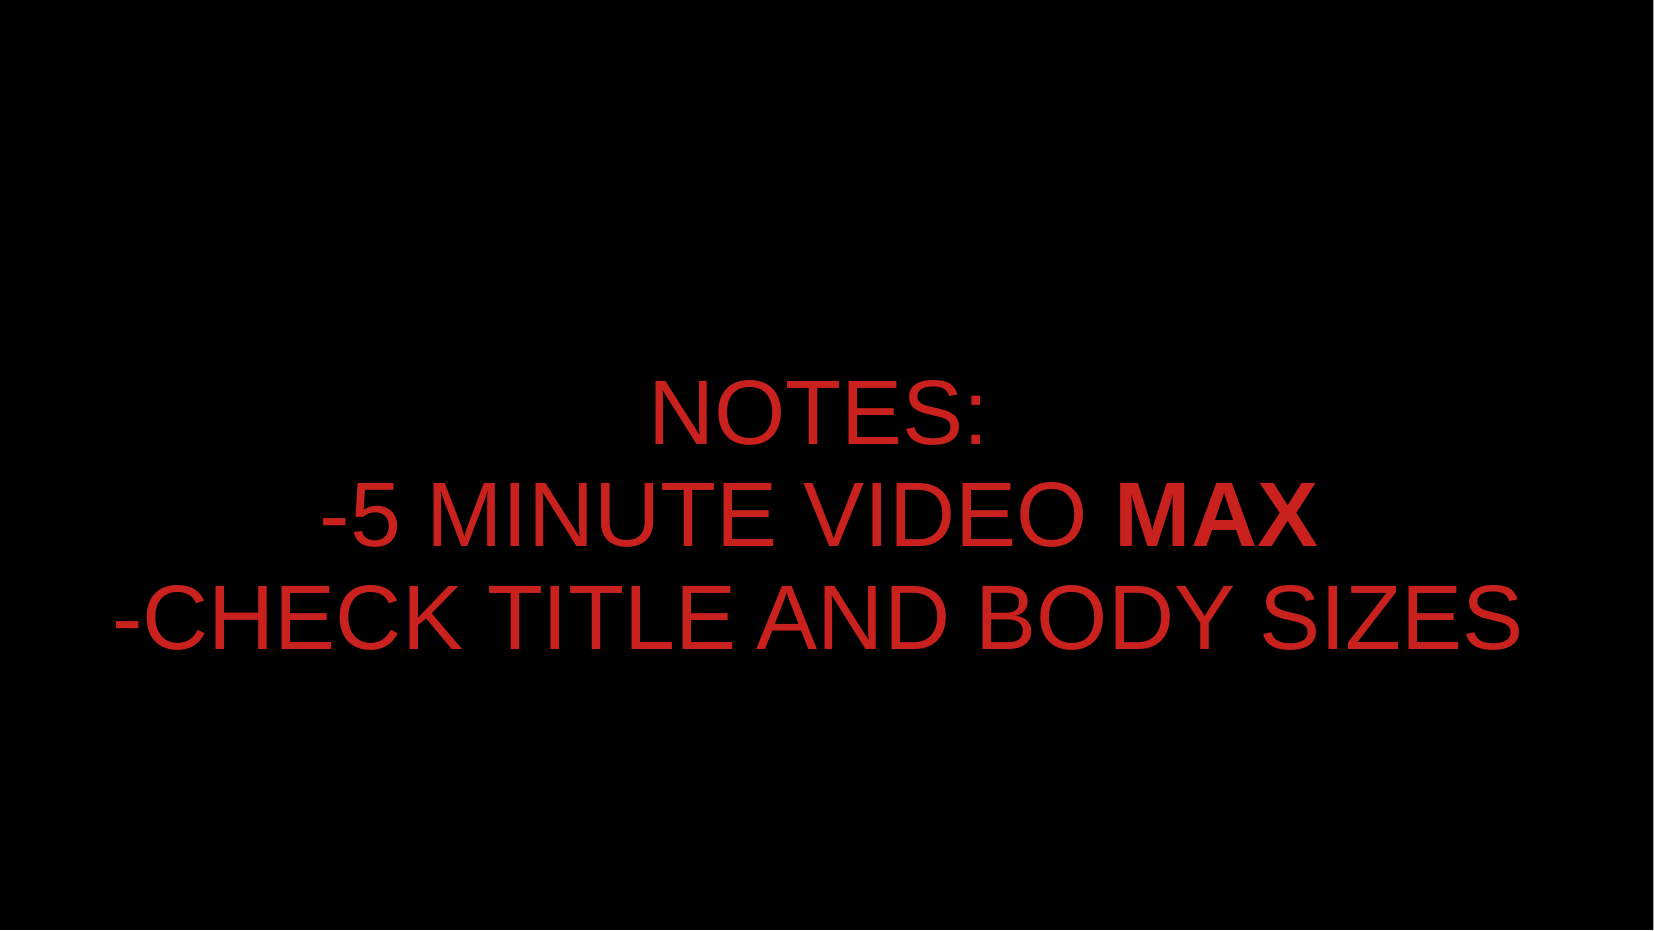

# NOTES: -5 MINUTE VIDEO MAX -CHECK TITLE AND BODY SIZES